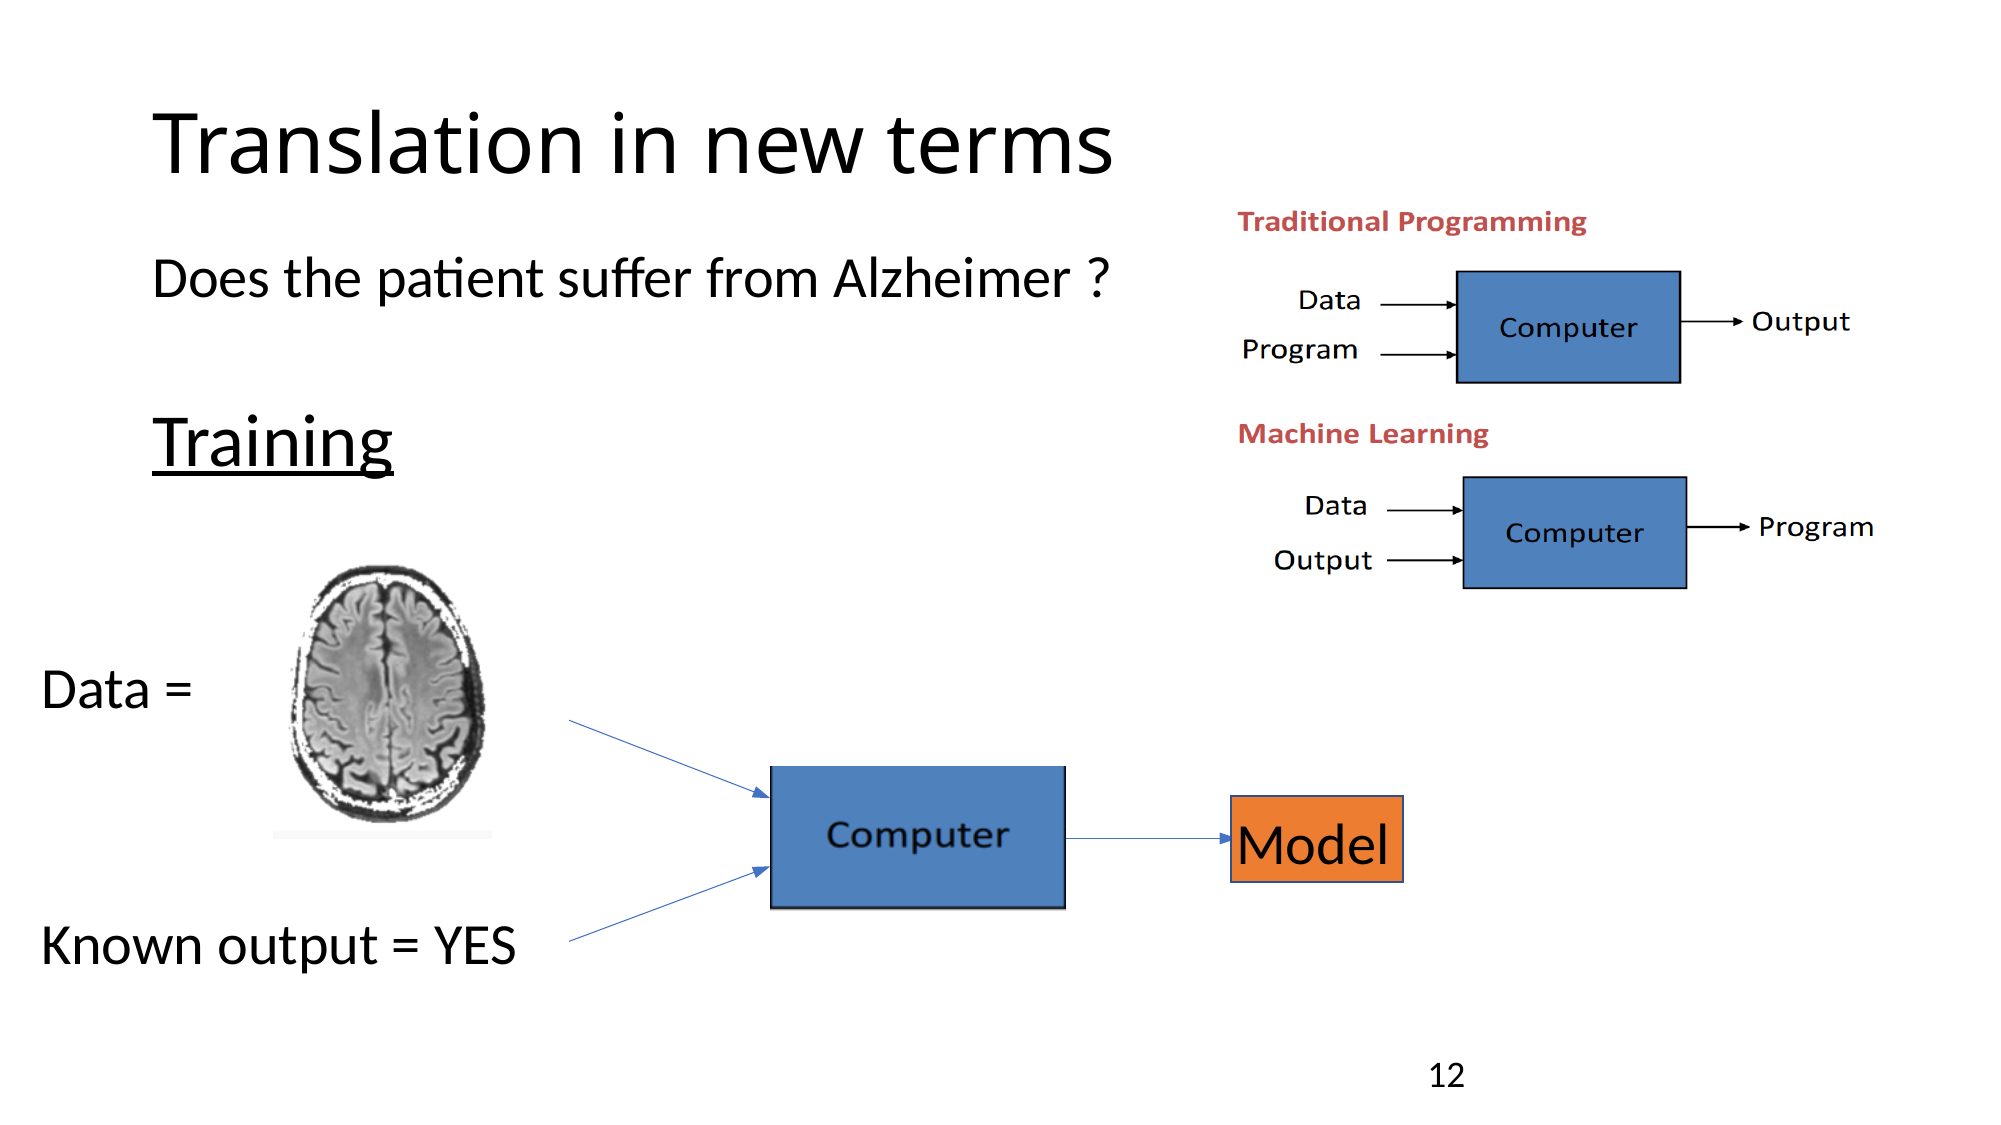

# Translation in new terms
Does the patient suffer from Alzheimer ?
Training
Data =
Model
Known output = YES
12